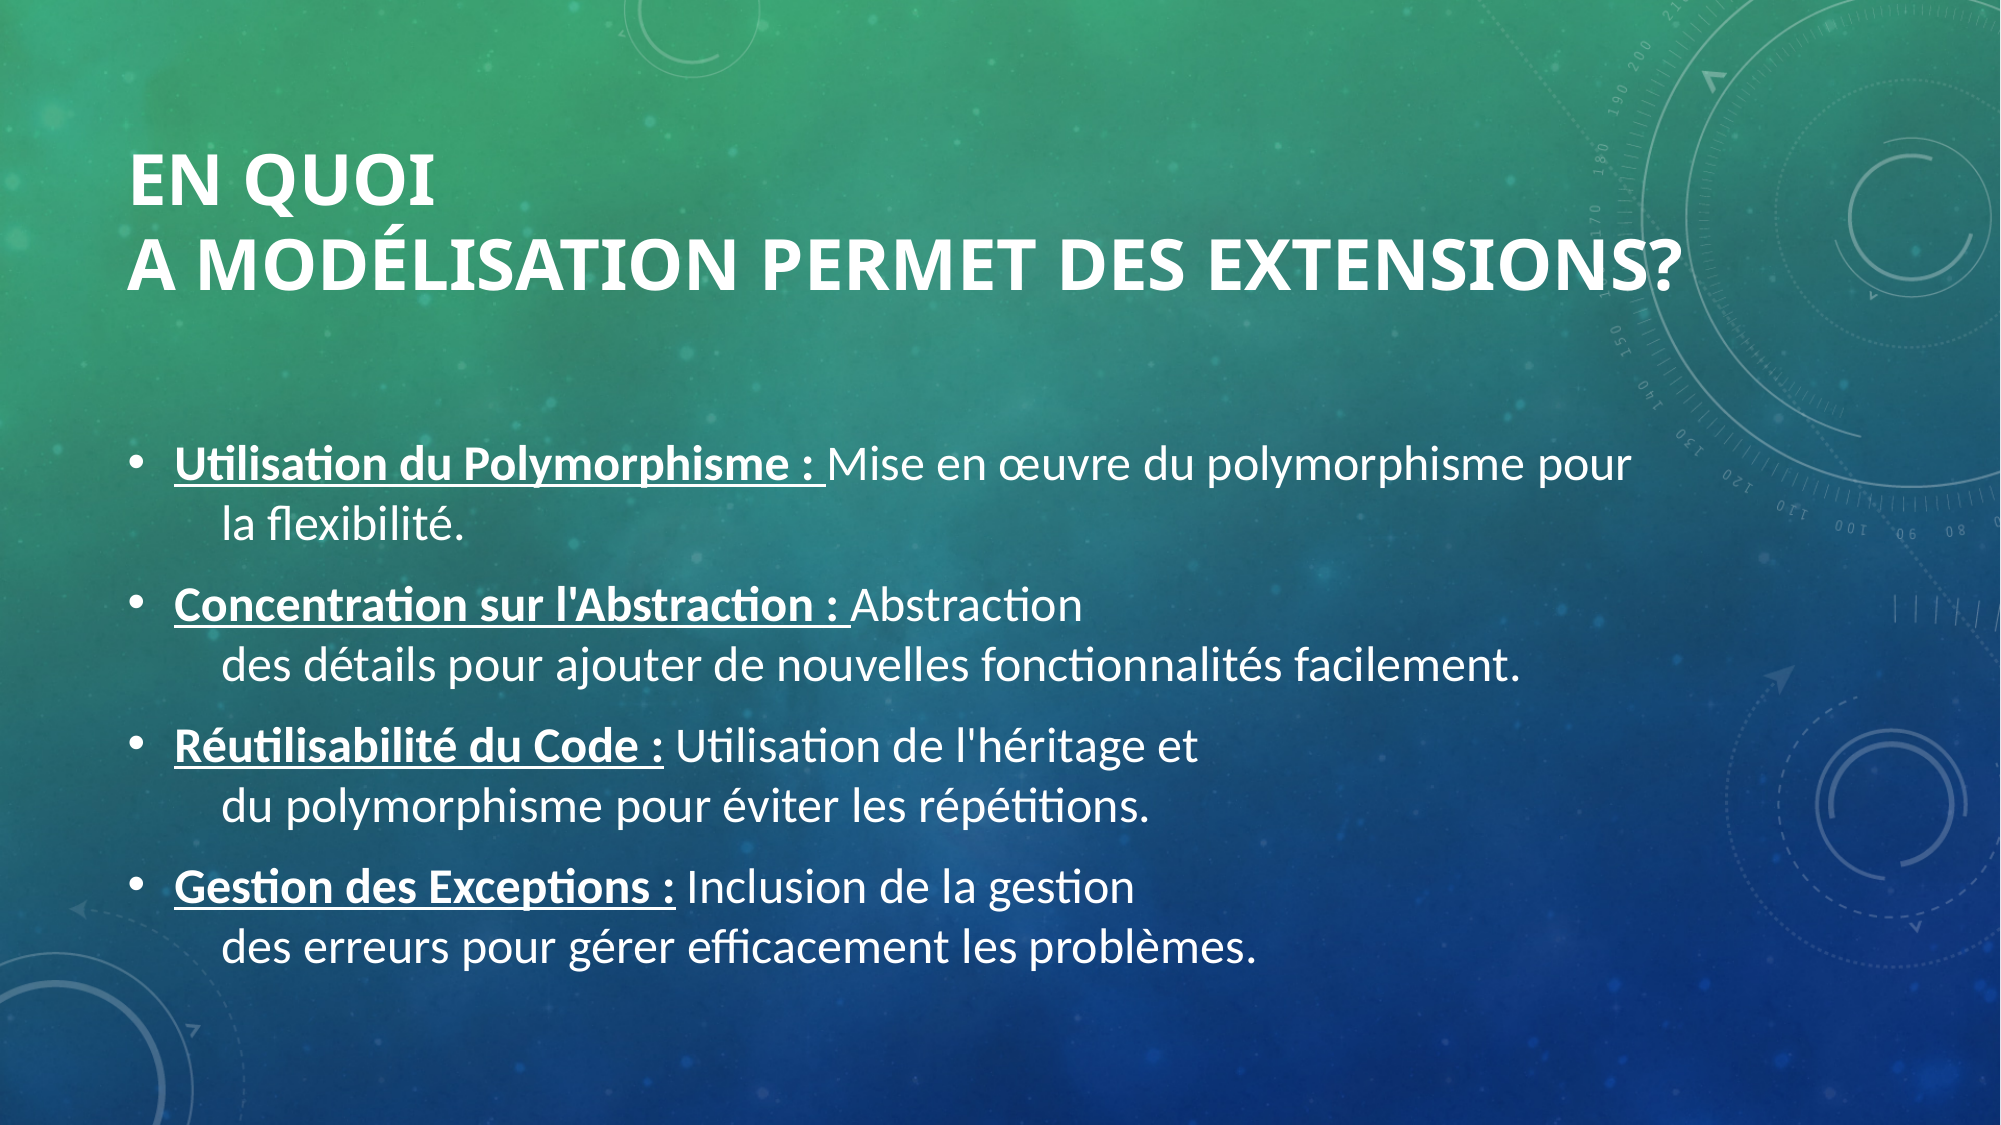

# EN QUOI A MODÉLISATION PERMET DES EXTENSIONS?
Utilisation du Polymorphisme : Mise en œuvre du polymorphisme pour la flexibilité.
Concentration sur l'Abstraction : Abstraction des détails pour ajouter de nouvelles fonctionnalités facilement.
Réutilisabilité du Code : Utilisation de l'héritage et du polymorphisme pour éviter les répétitions.
Gestion des Exceptions : Inclusion de la gestion des erreurs pour gérer efficacement les problèmes.